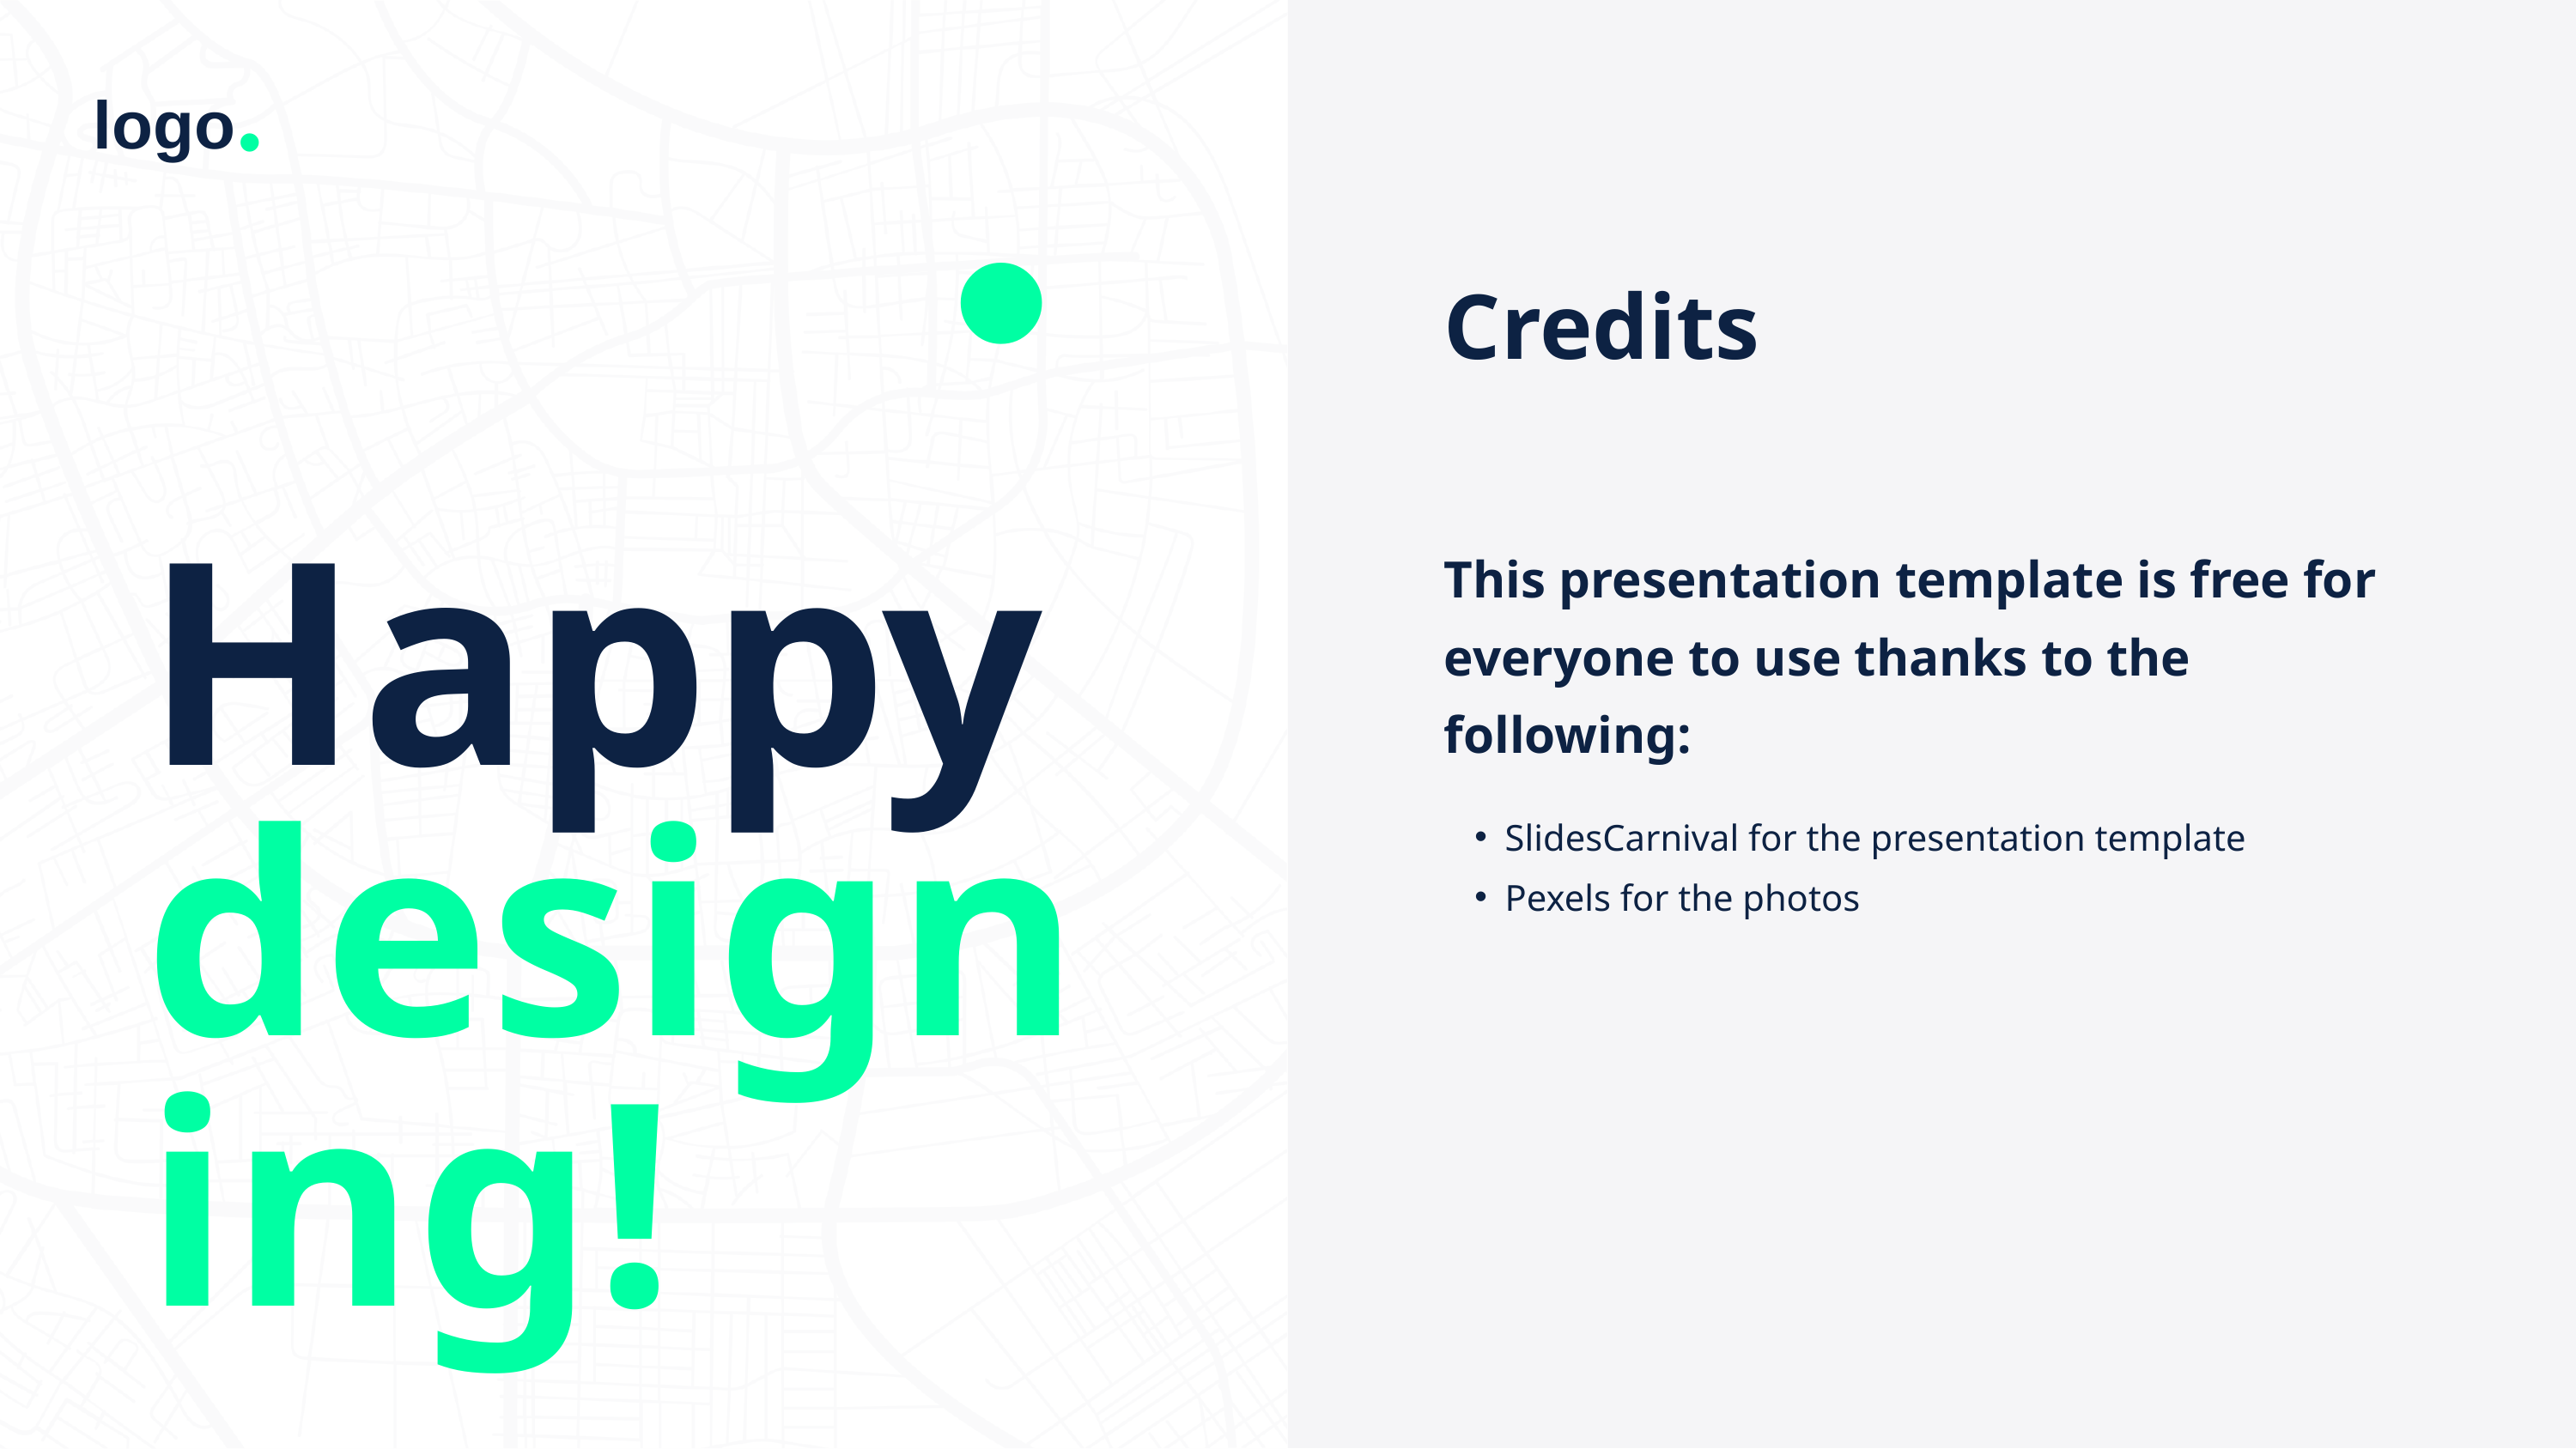

•
logo
•
Credits
This presentation template is free for everyone to use thanks to the following:
Happy designing!
SlidesCarnival for the presentation template
Pexels for the photos